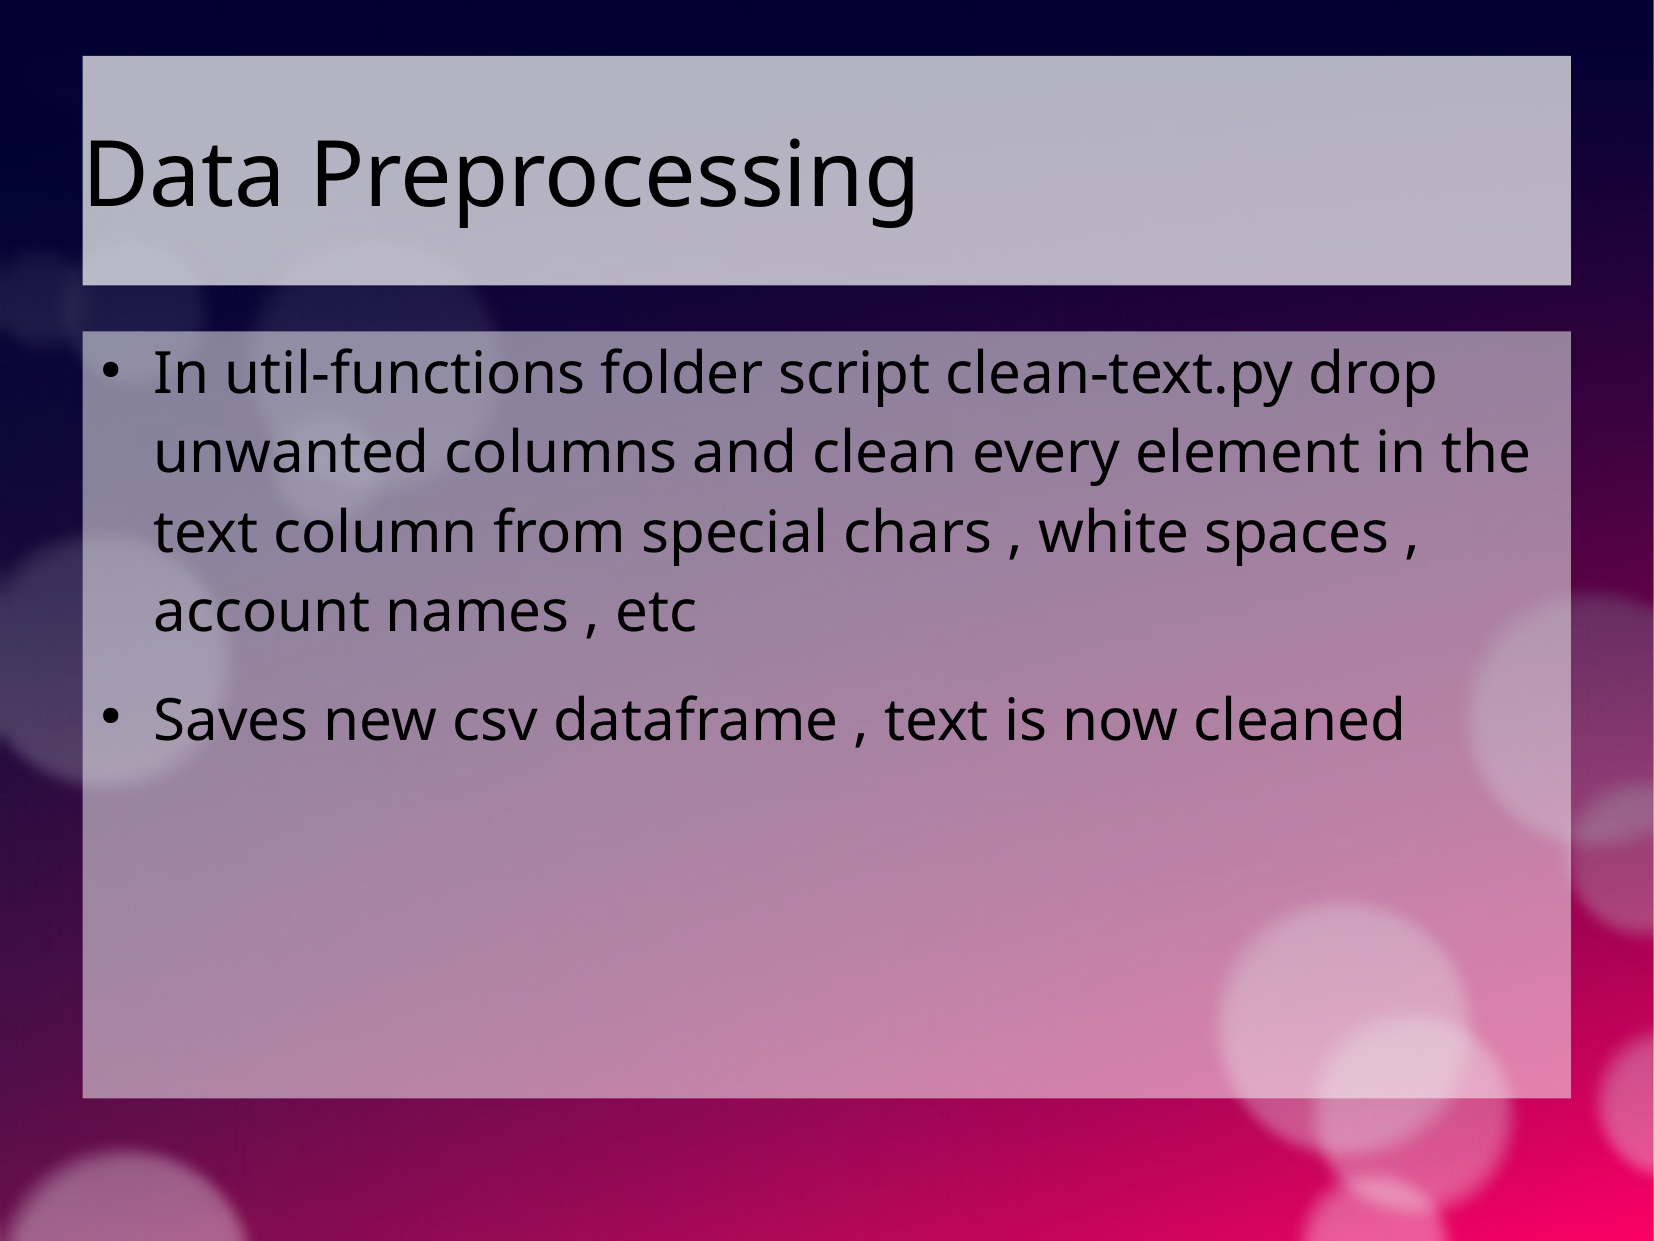

# Data Preprocessing
In util-functions folder script clean-text.py drop unwanted columns and clean every element in the text column from special chars , white spaces , account names , etc
Saves new csv dataframe , text is now cleaned